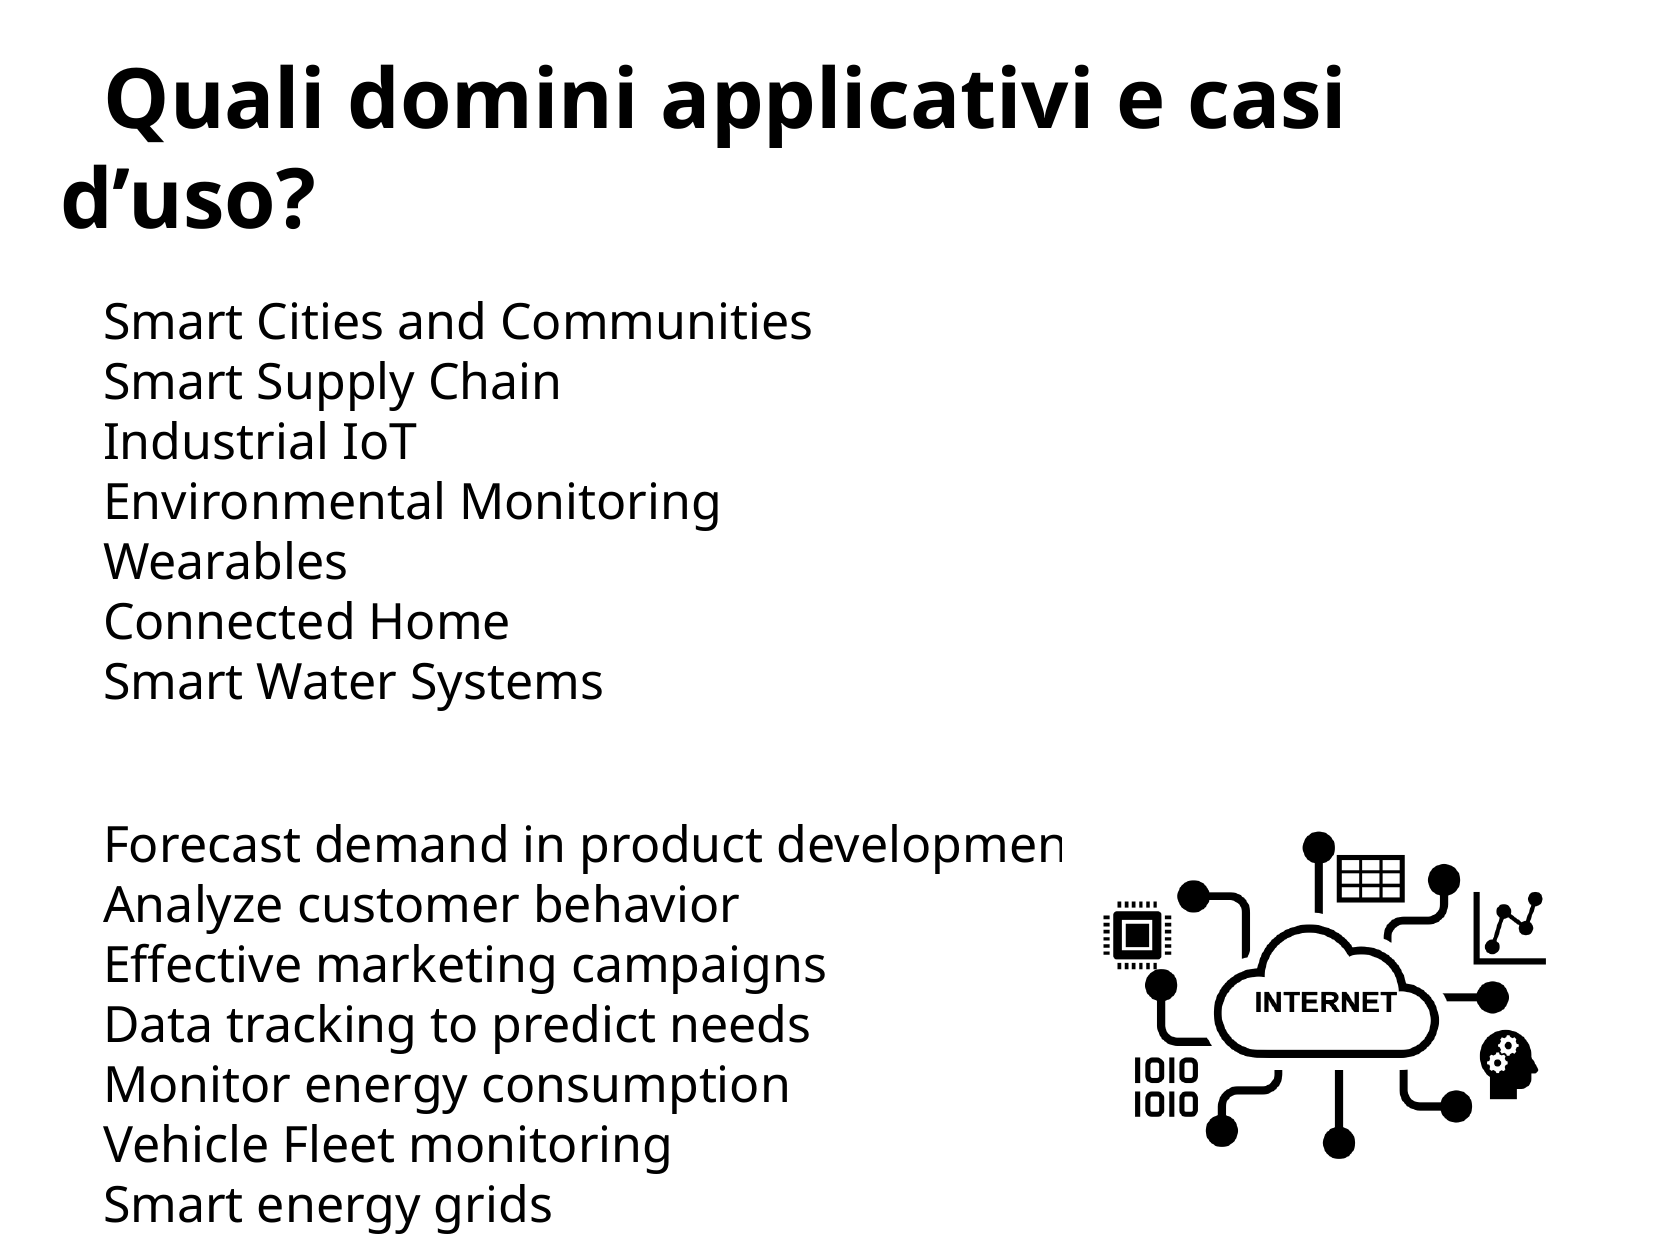

Quali domini applicativi e casi d’uso?
Smart Cities and Communities
Smart Supply Chain
Industrial IoT
Environmental Monitoring
Wearables
Connected Home
Smart Water Systems
Forecast demand in product development
Analyze customer behavior
Effective marketing campaigns
Data tracking to predict needs
Monitor energy consumption
Vehicle Fleet monitoring
Smart energy grids